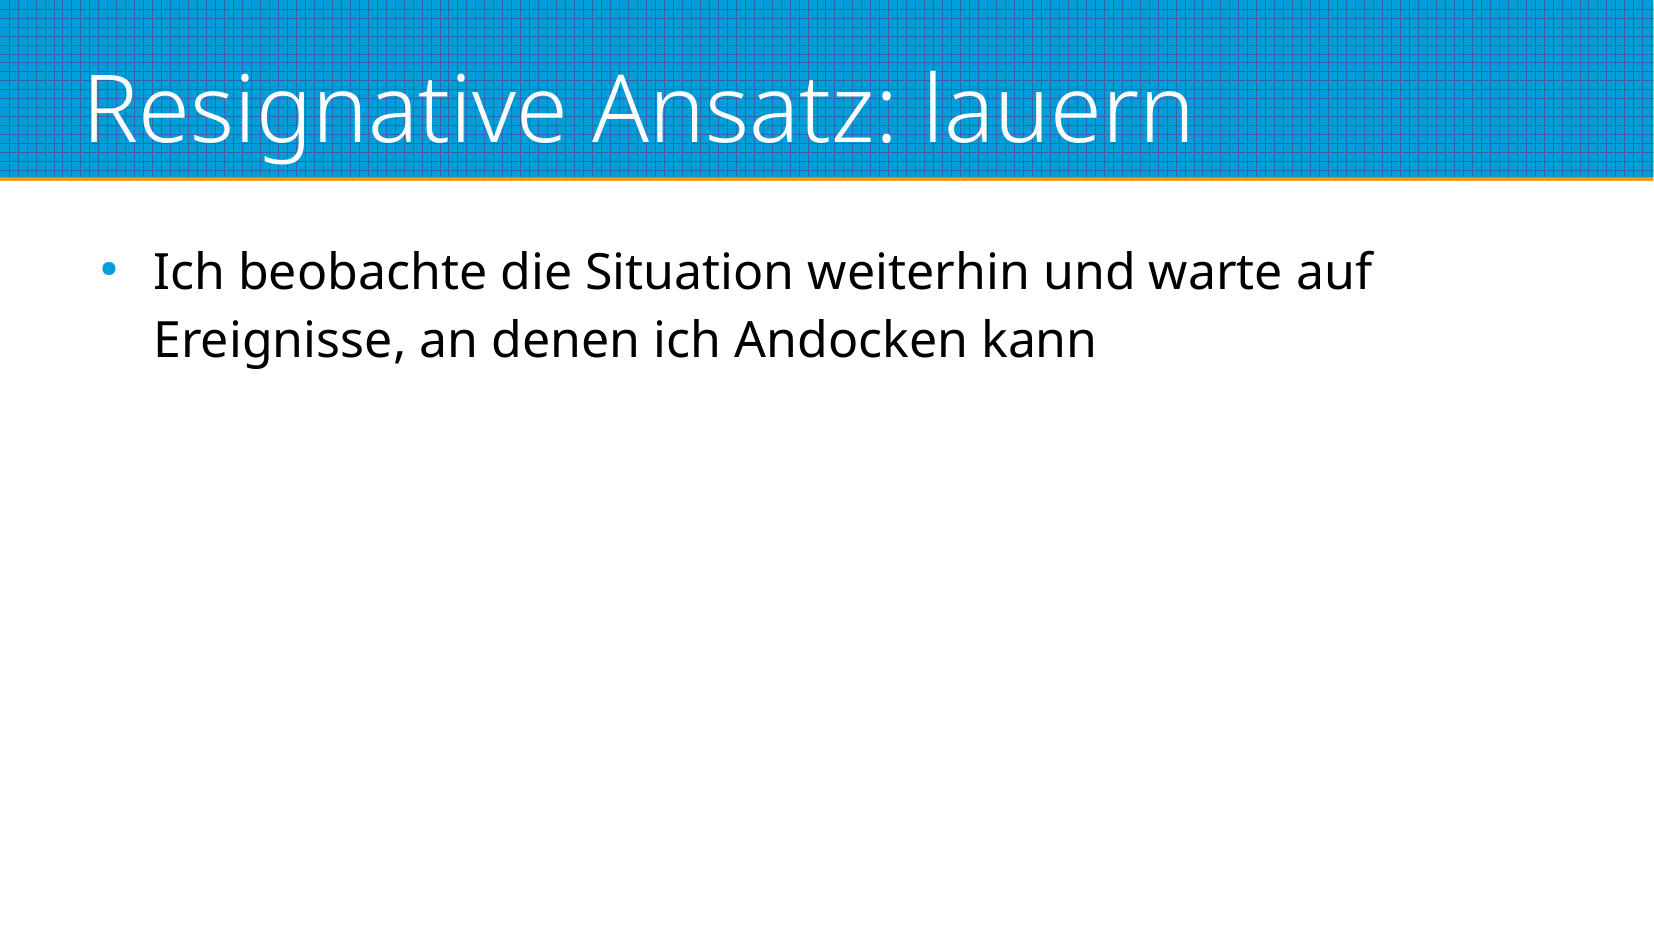

# Resignative Ansatz: lauern
Ich beobachte die Situation weiterhin und warte auf Ereignisse, an denen ich Andocken kann